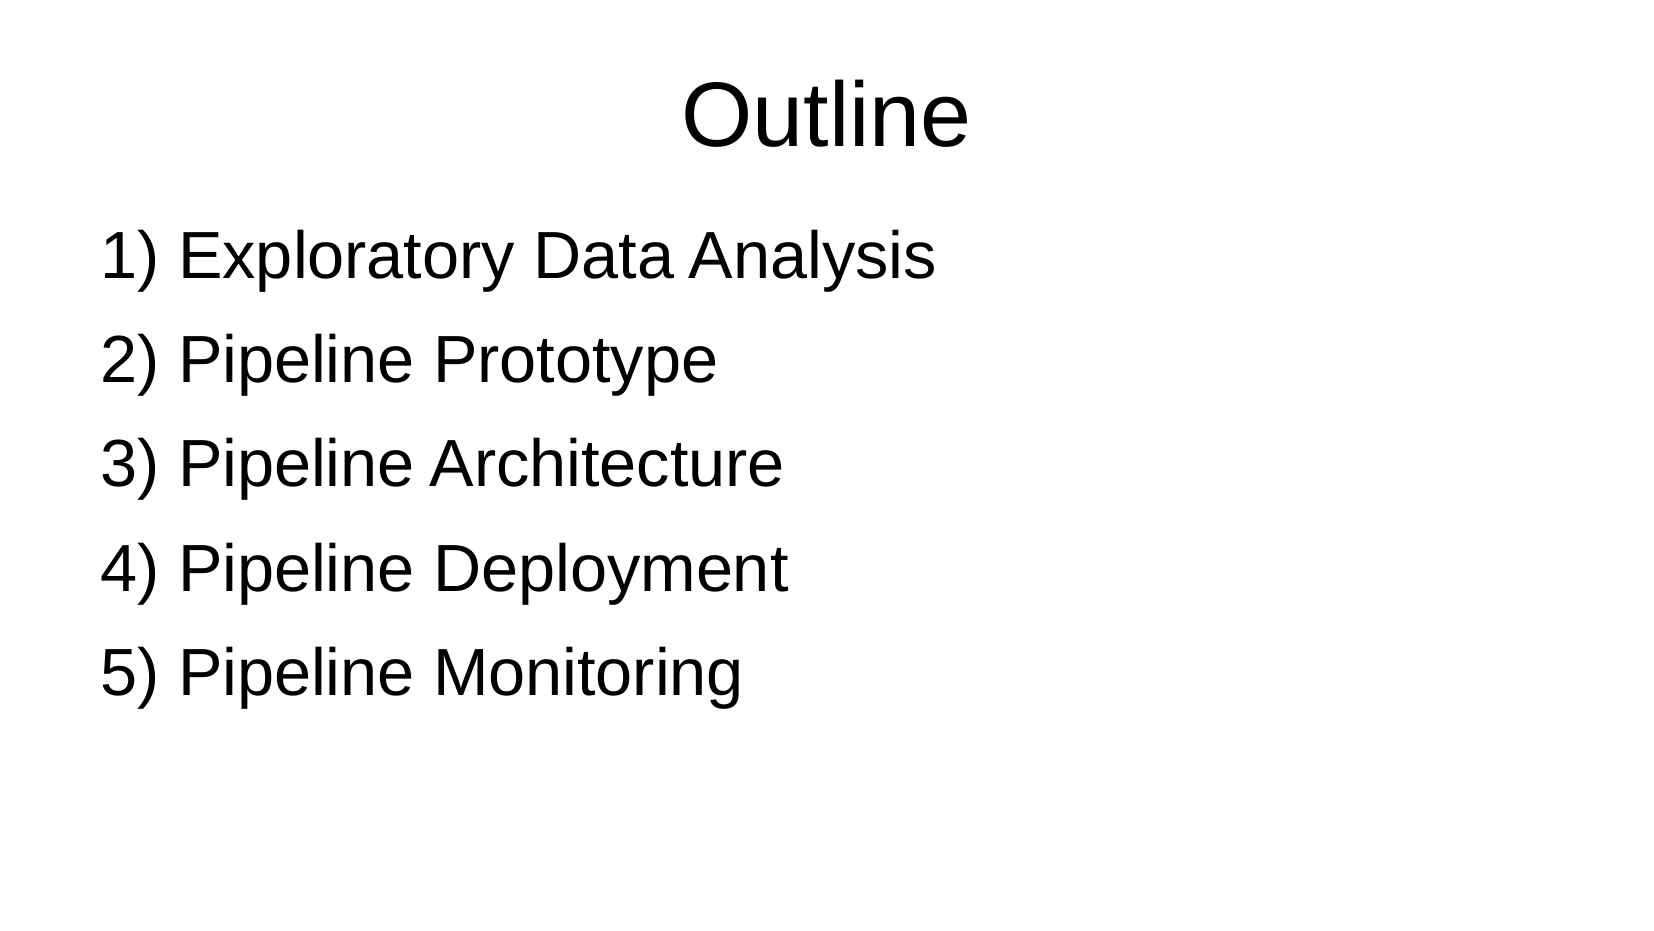

# Outline
 Exploratory Data Analysis
 Pipeline Prototype
 Pipeline Architecture
 Pipeline Deployment
 Pipeline Monitoring